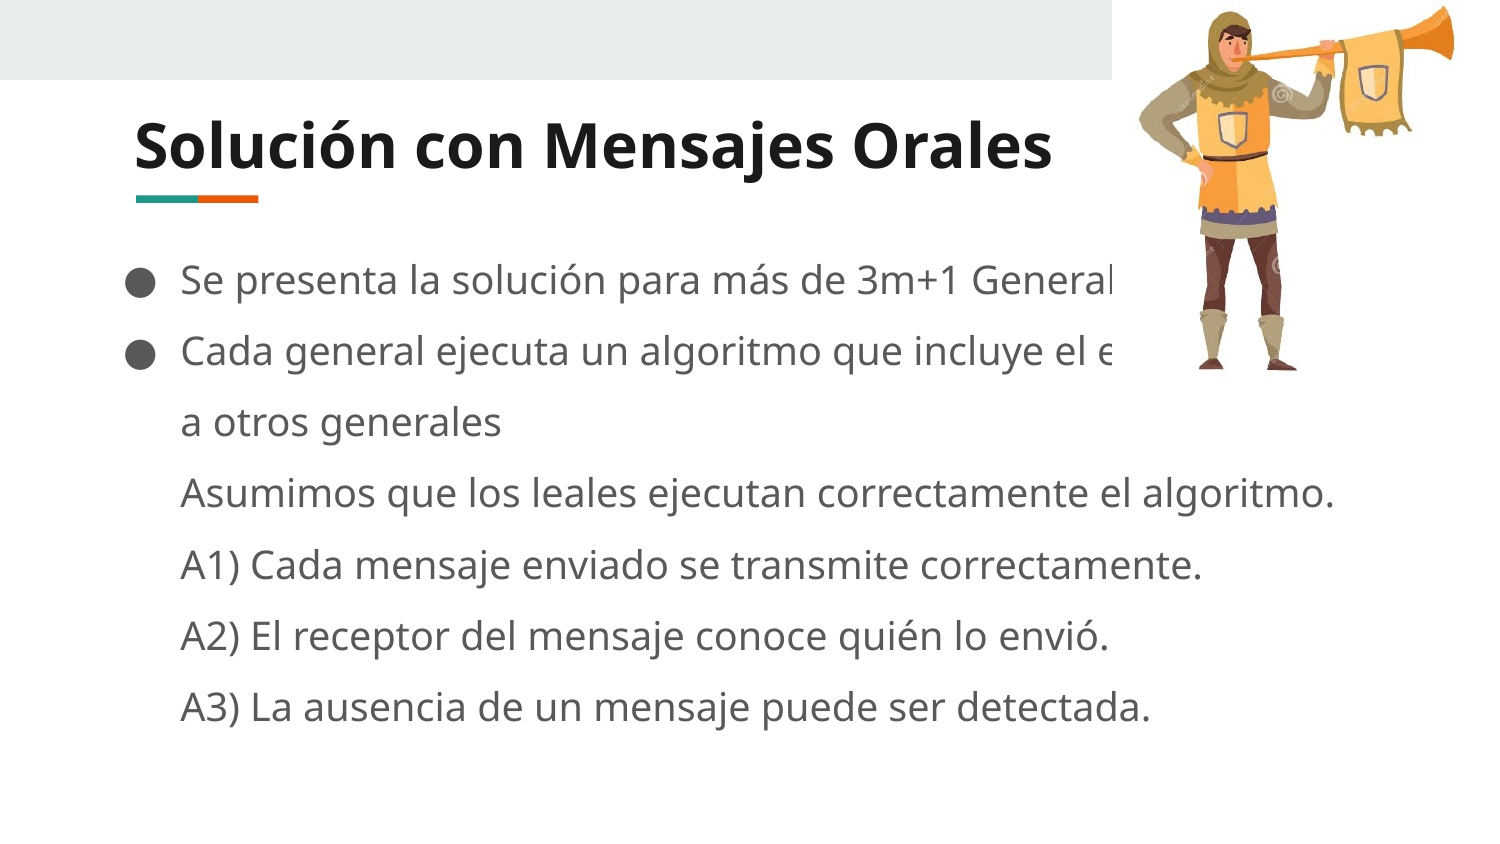

# Solución con Mensajes Orales
Se presenta la solución para más de 3m+1 Generales.
Cada general ejecuta un algoritmo que incluye el envío de mensajes a otros generales
Asumimos que los leales ejecutan correctamente el algoritmo.
A1) Cada mensaje enviado se transmite correctamente.
A2) El receptor del mensaje conoce quién lo envió.
A3) La ausencia de un mensaje puede ser detectada.